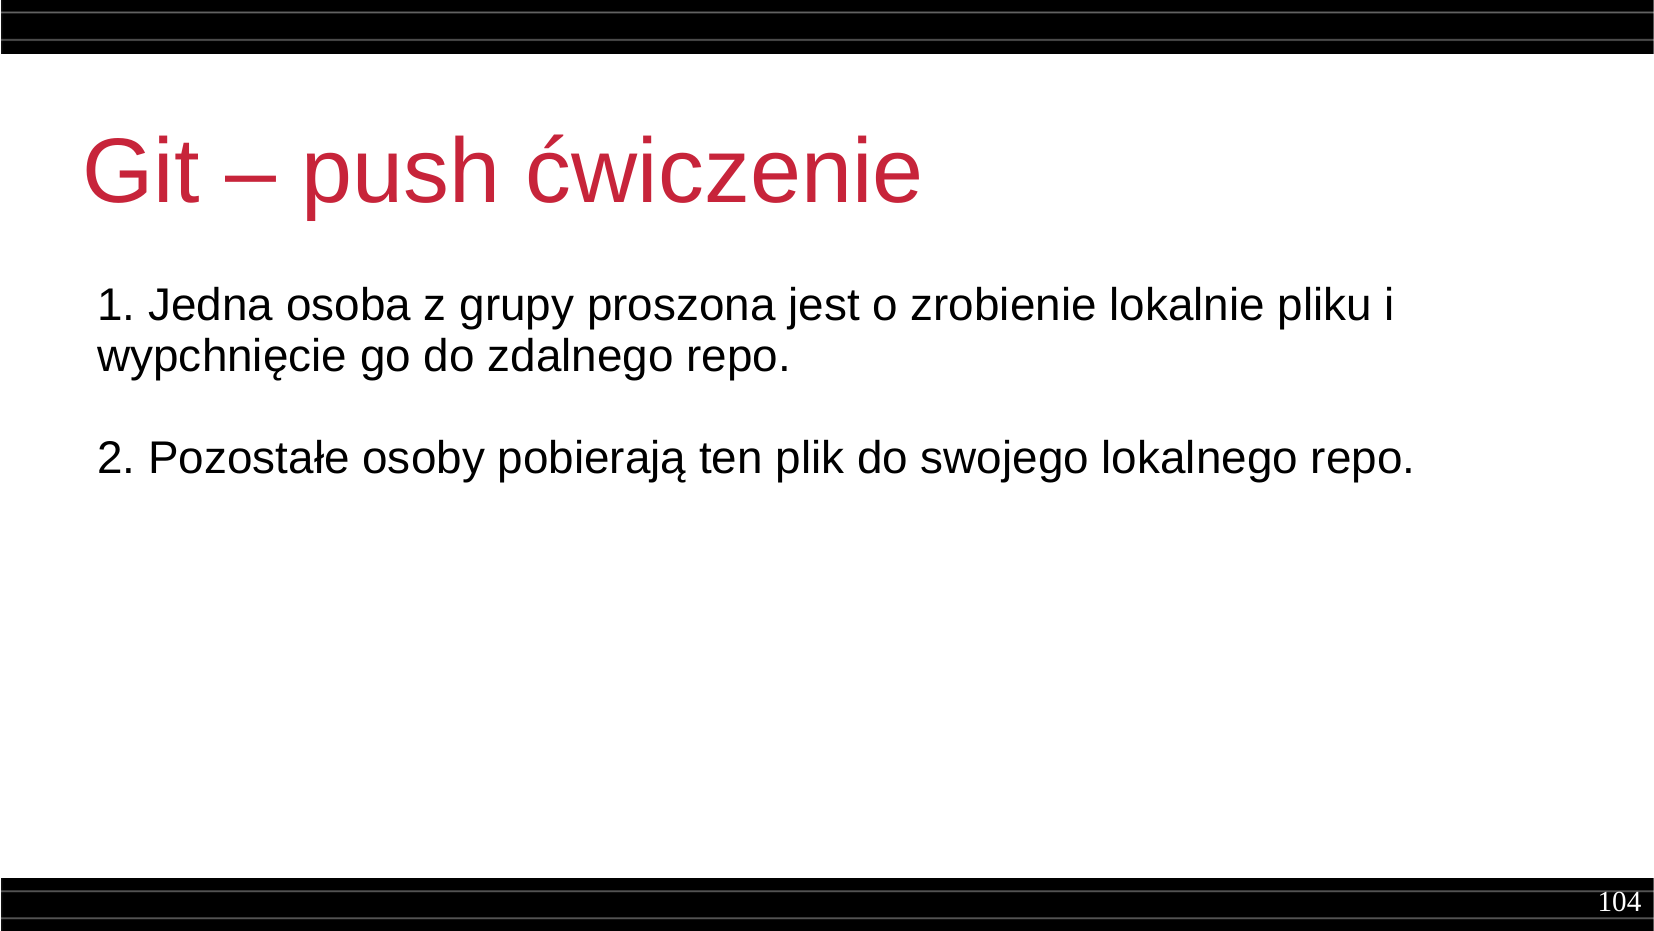

# Git – push ćwiczenie
1. Jedna osoba z grupy proszona jest o zrobienie lokalnie pliku i wypchnięcie go do zdalnego repo.
2. Pozostałe osoby pobierają ten plik do swojego lokalnego repo.